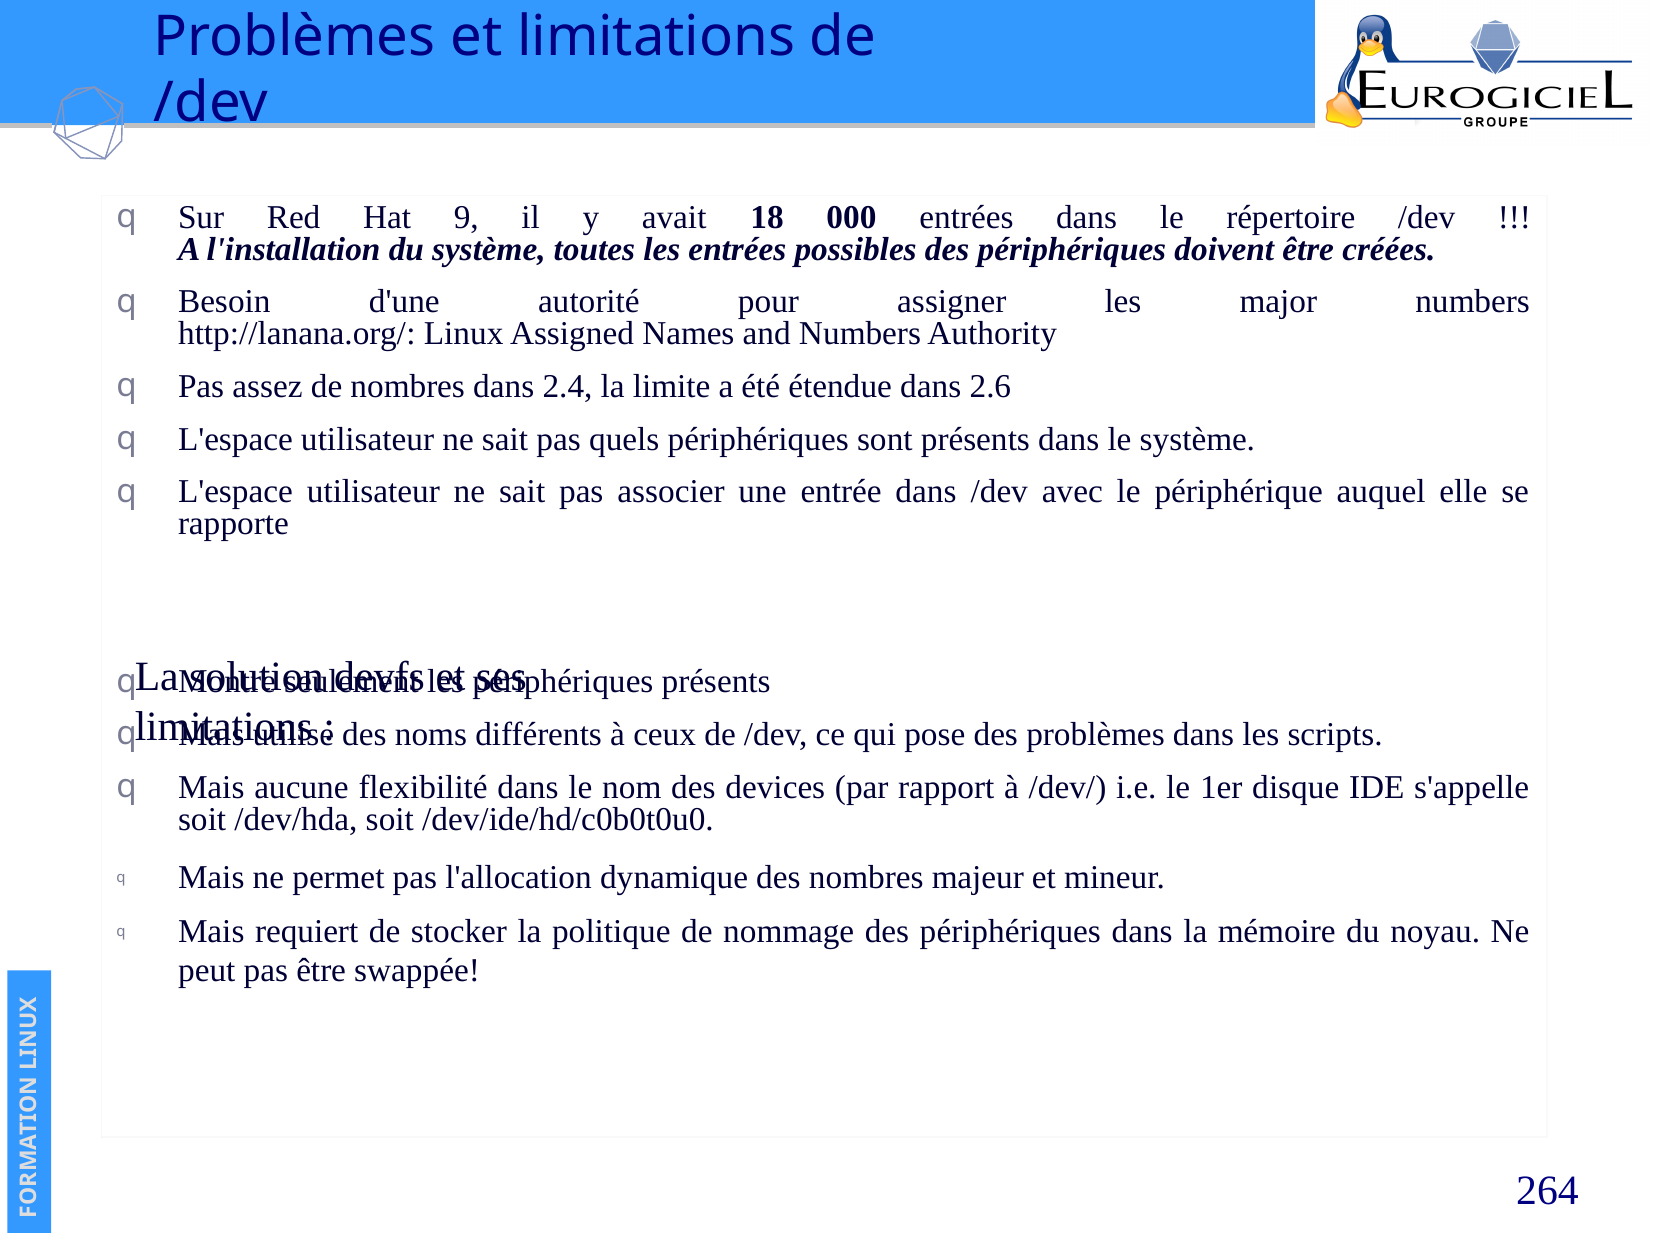

# Problèmes et limitations de /dev
Sur Red Hat 9, il y avait 18 000 entrées dans le répertoire /dev !!!
A l'installation du système, toutes les entrées possibles des périphériques doivent être créées.
Besoin d'une autorité pour assigner les major numbers
http://lanana.org/: Linux Assigned Names and Numbers Authority
Pas assez de nombres dans 2.4, la limite a été étendue dans 2.6
L'espace utilisateur ne sait pas quels périphériques sont présents dans le système.
L'espace utilisateur ne sait pas associer une entrée dans /dev avec le périphérique auquel elle se rapporte
Montre seulement les périphériques présents
Mais utilise des noms différents à ceux de /dev, ce qui pose des problèmes dans les scripts.
Mais aucune flexibilité dans le nom des devices (par rapport à /dev/) i.e. le 1er disque IDE s'appelle soit /dev/hda, soit /dev/ide/hd/c0b0t0u0.
Mais ne permet pas l'allocation dynamique des nombres majeur et mineur.
Mais requiert de stocker la politique de nommage des périphériques dans la mémoire du noyau. Ne peut pas être swappée!
La solution devfs et ses limitations :